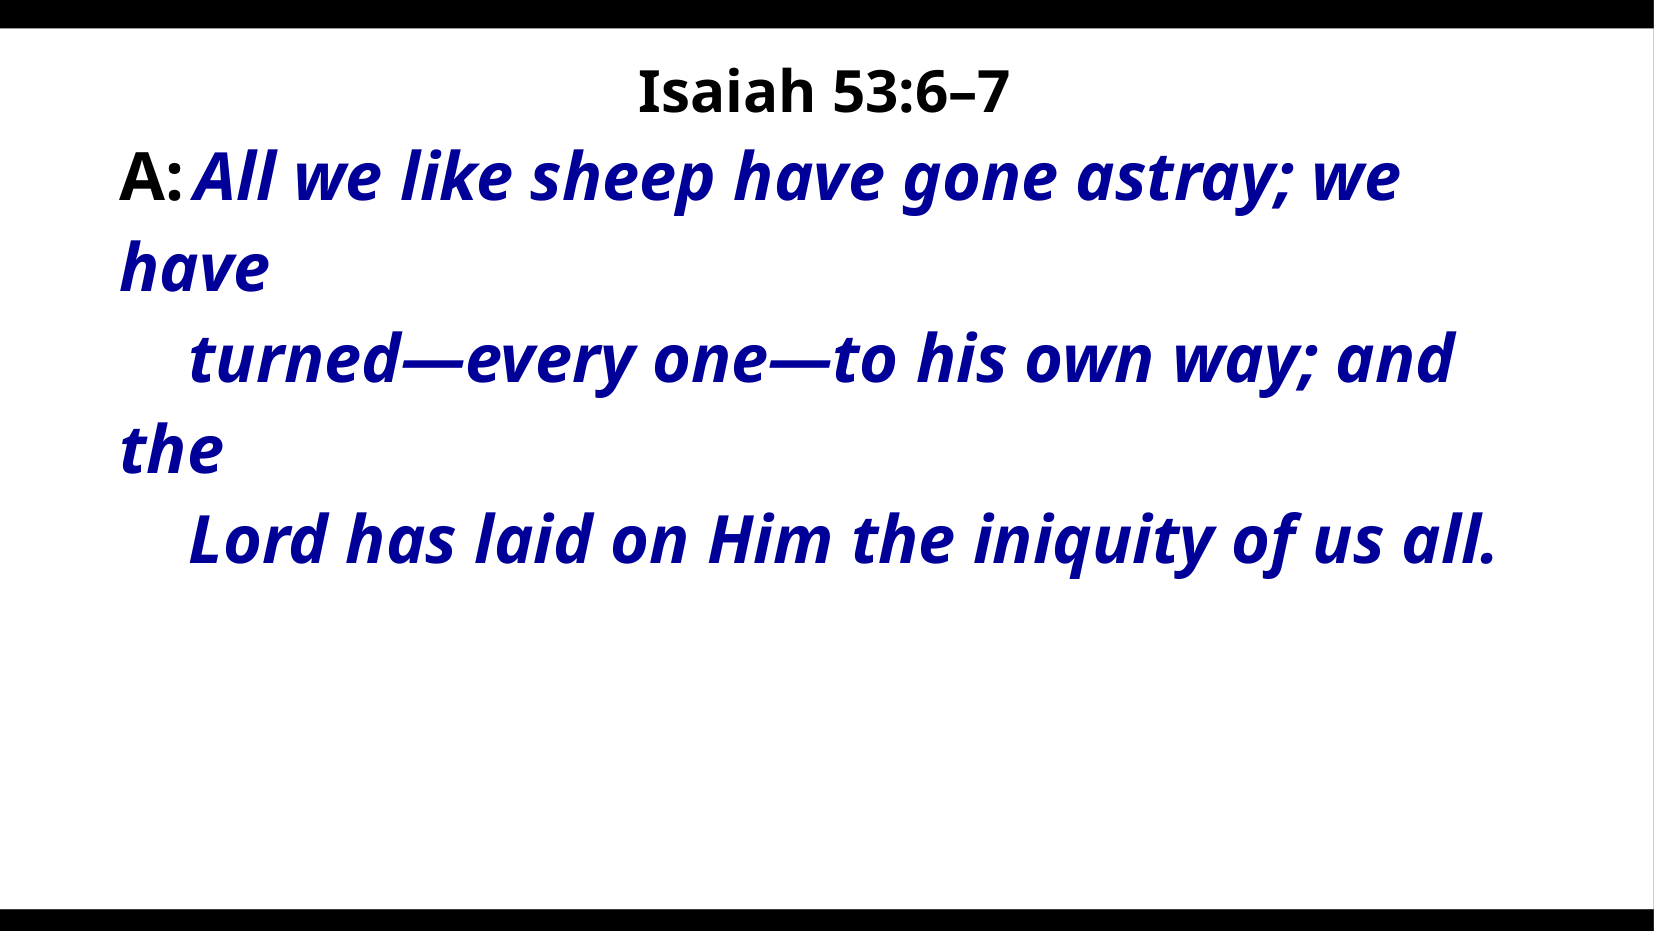

Isaiah 53:6–7
A:	All we like sheep have gone astray; we have
 turned—every one—to his own way; and the
 Lord has laid on Him the iniquity of us all.